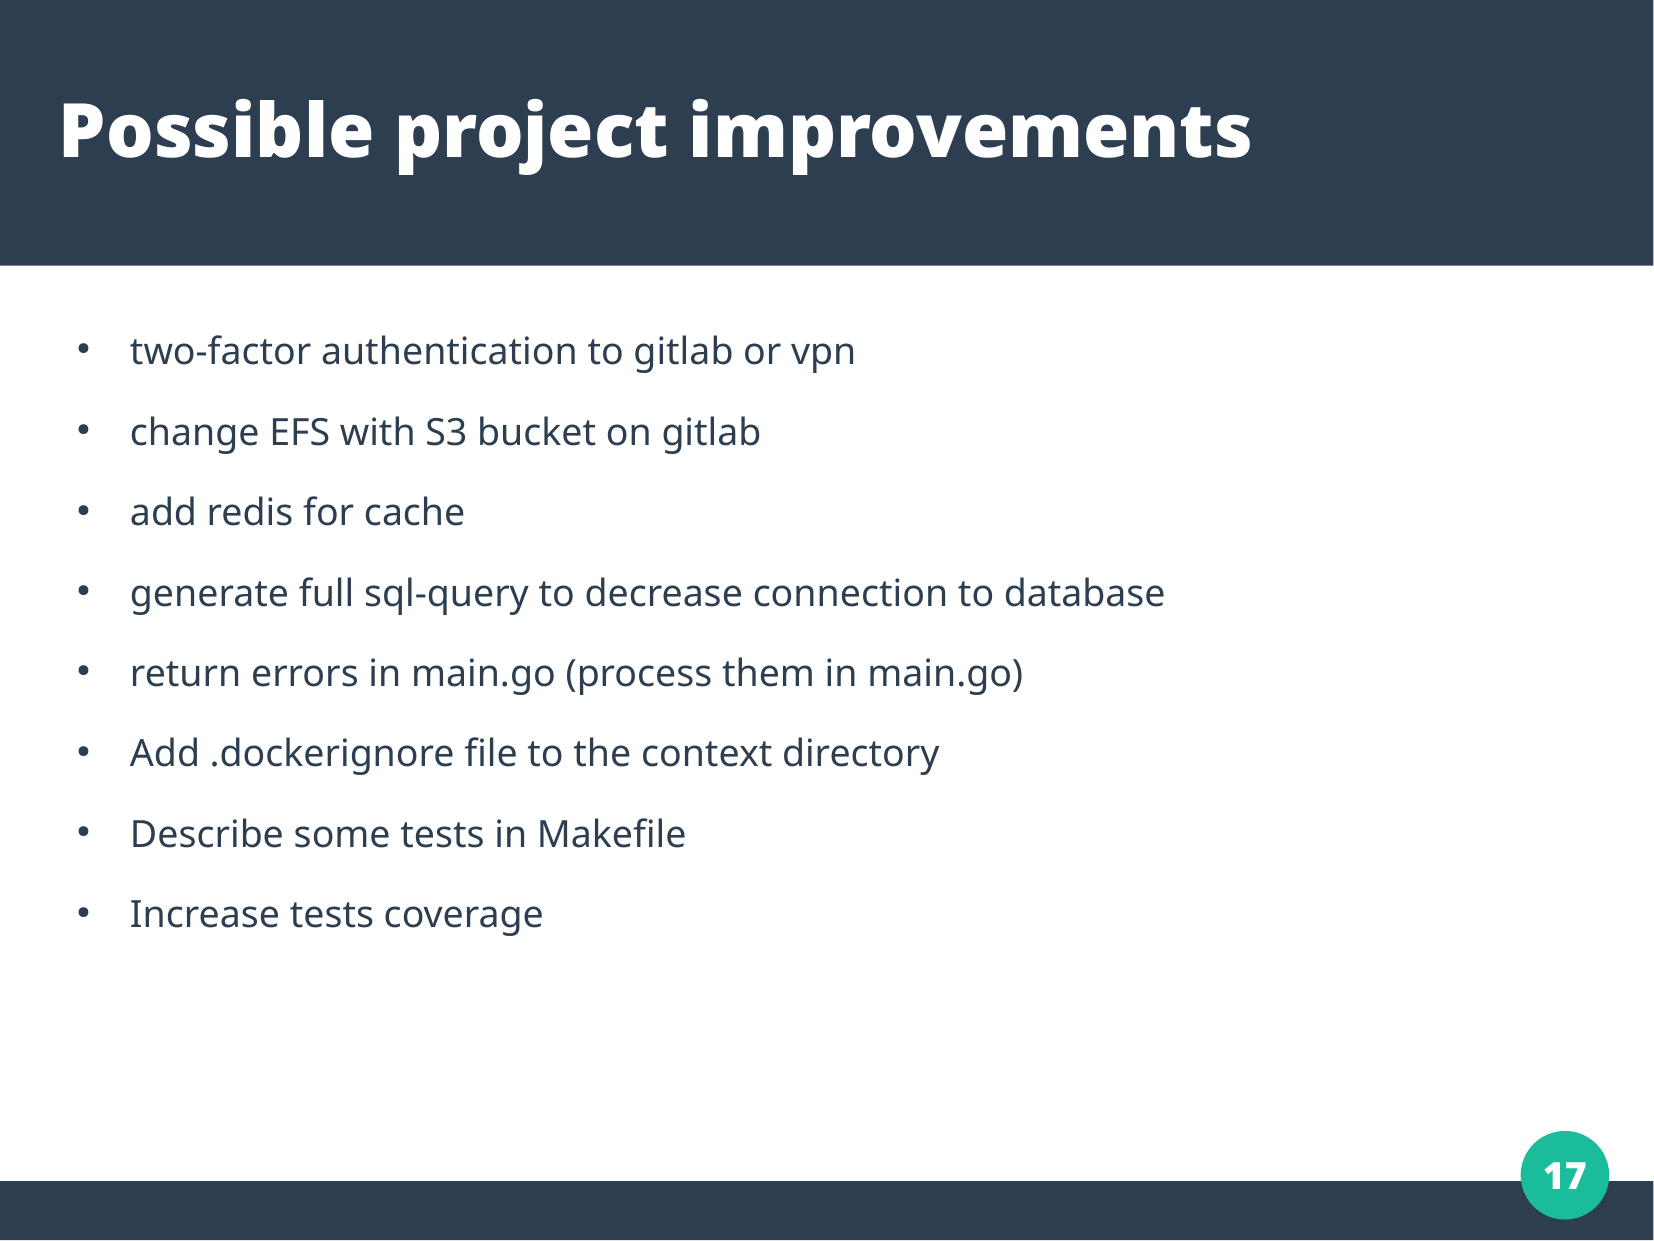

# Possible project improvements
two-factor authentication to gitlab or vpn
change EFS with S3 bucket on gitlab
add redis for cache
generate full sql-query to decrease connection to database
return errors in main.go (process them in main.go)
Add .dockerignore file to the context directory
Describe some tests in Makefile
Increase tests coverage
17